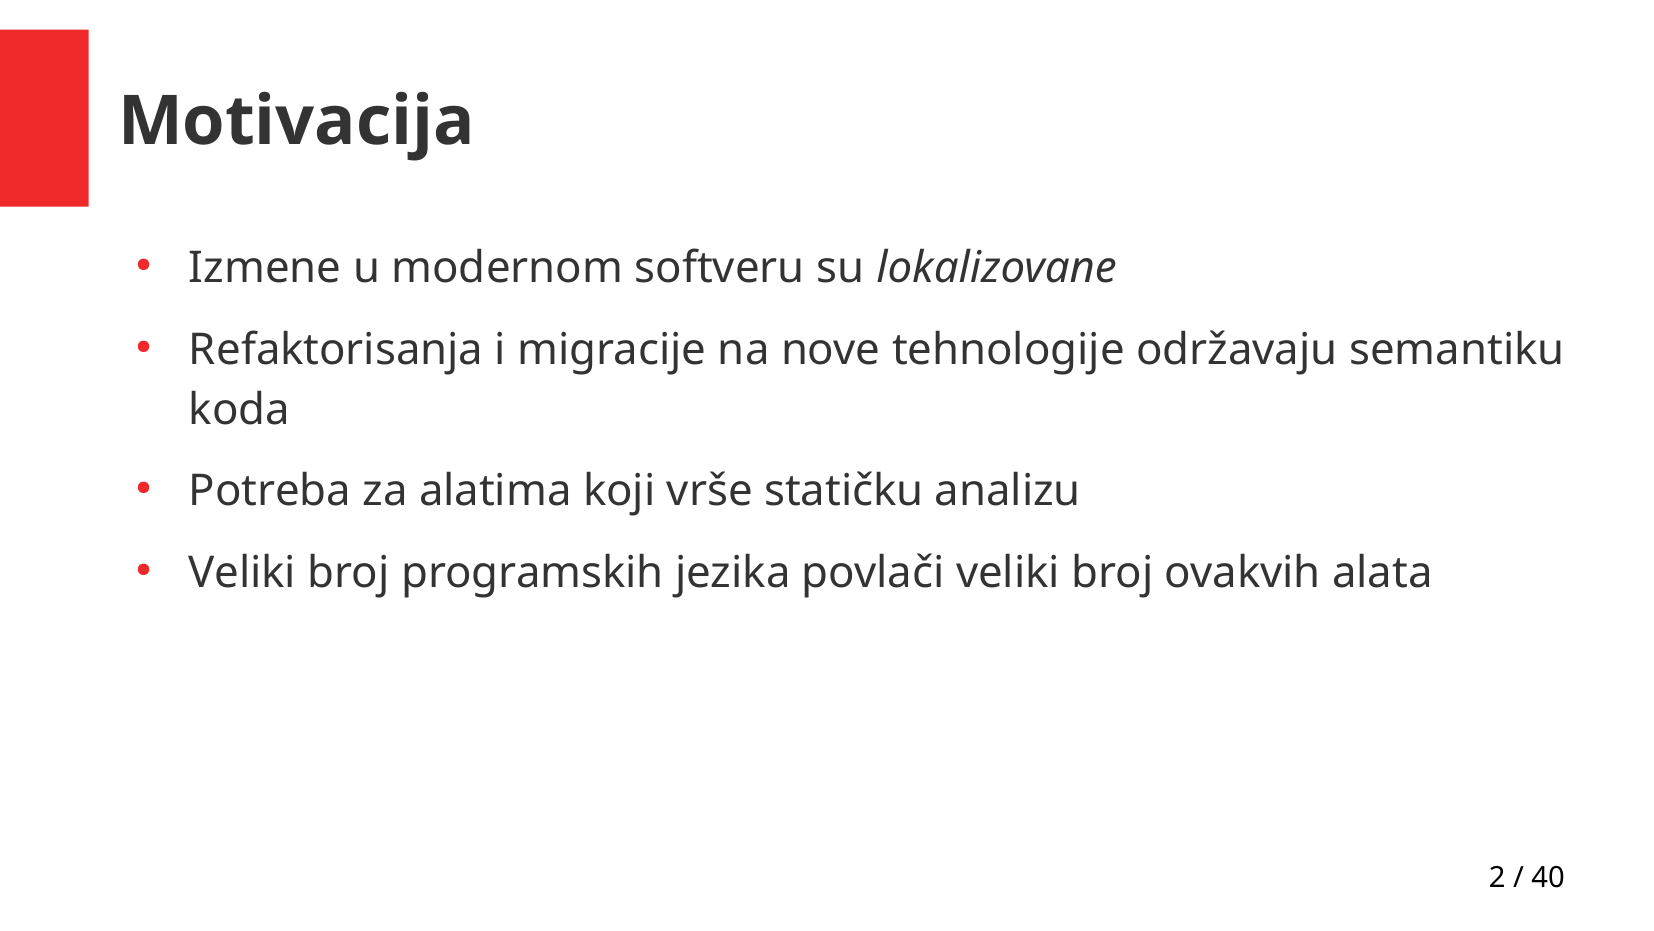

# Motivacija
Izmene u modernom softveru su lokalizovane
Refaktorisanja i migracije na nove tehnologije održavaju semantiku koda
Potreba za alatima koji vrše statičku analizu
Veliki broj programskih jezika povlači veliki broj ovakvih alata
2